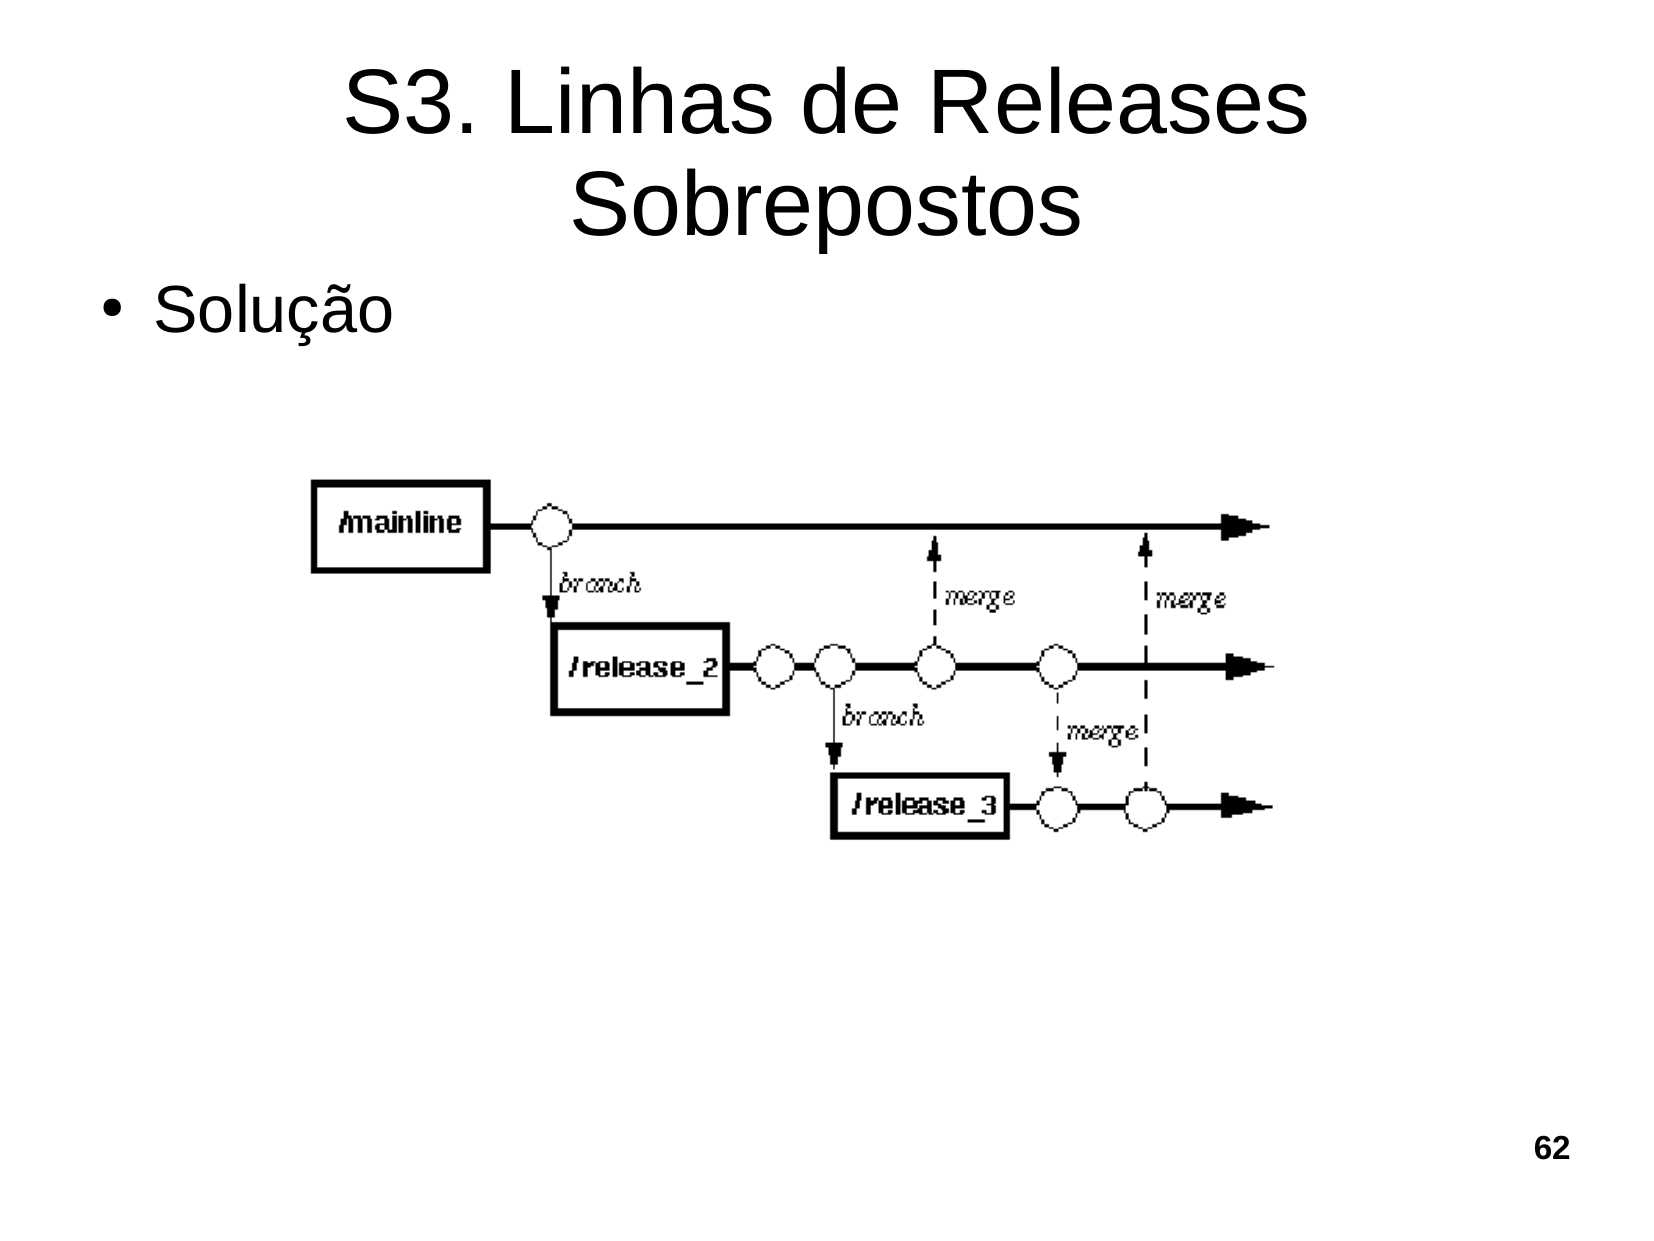

# S3. Linhas de Releases Sobrepostos
Solução
62